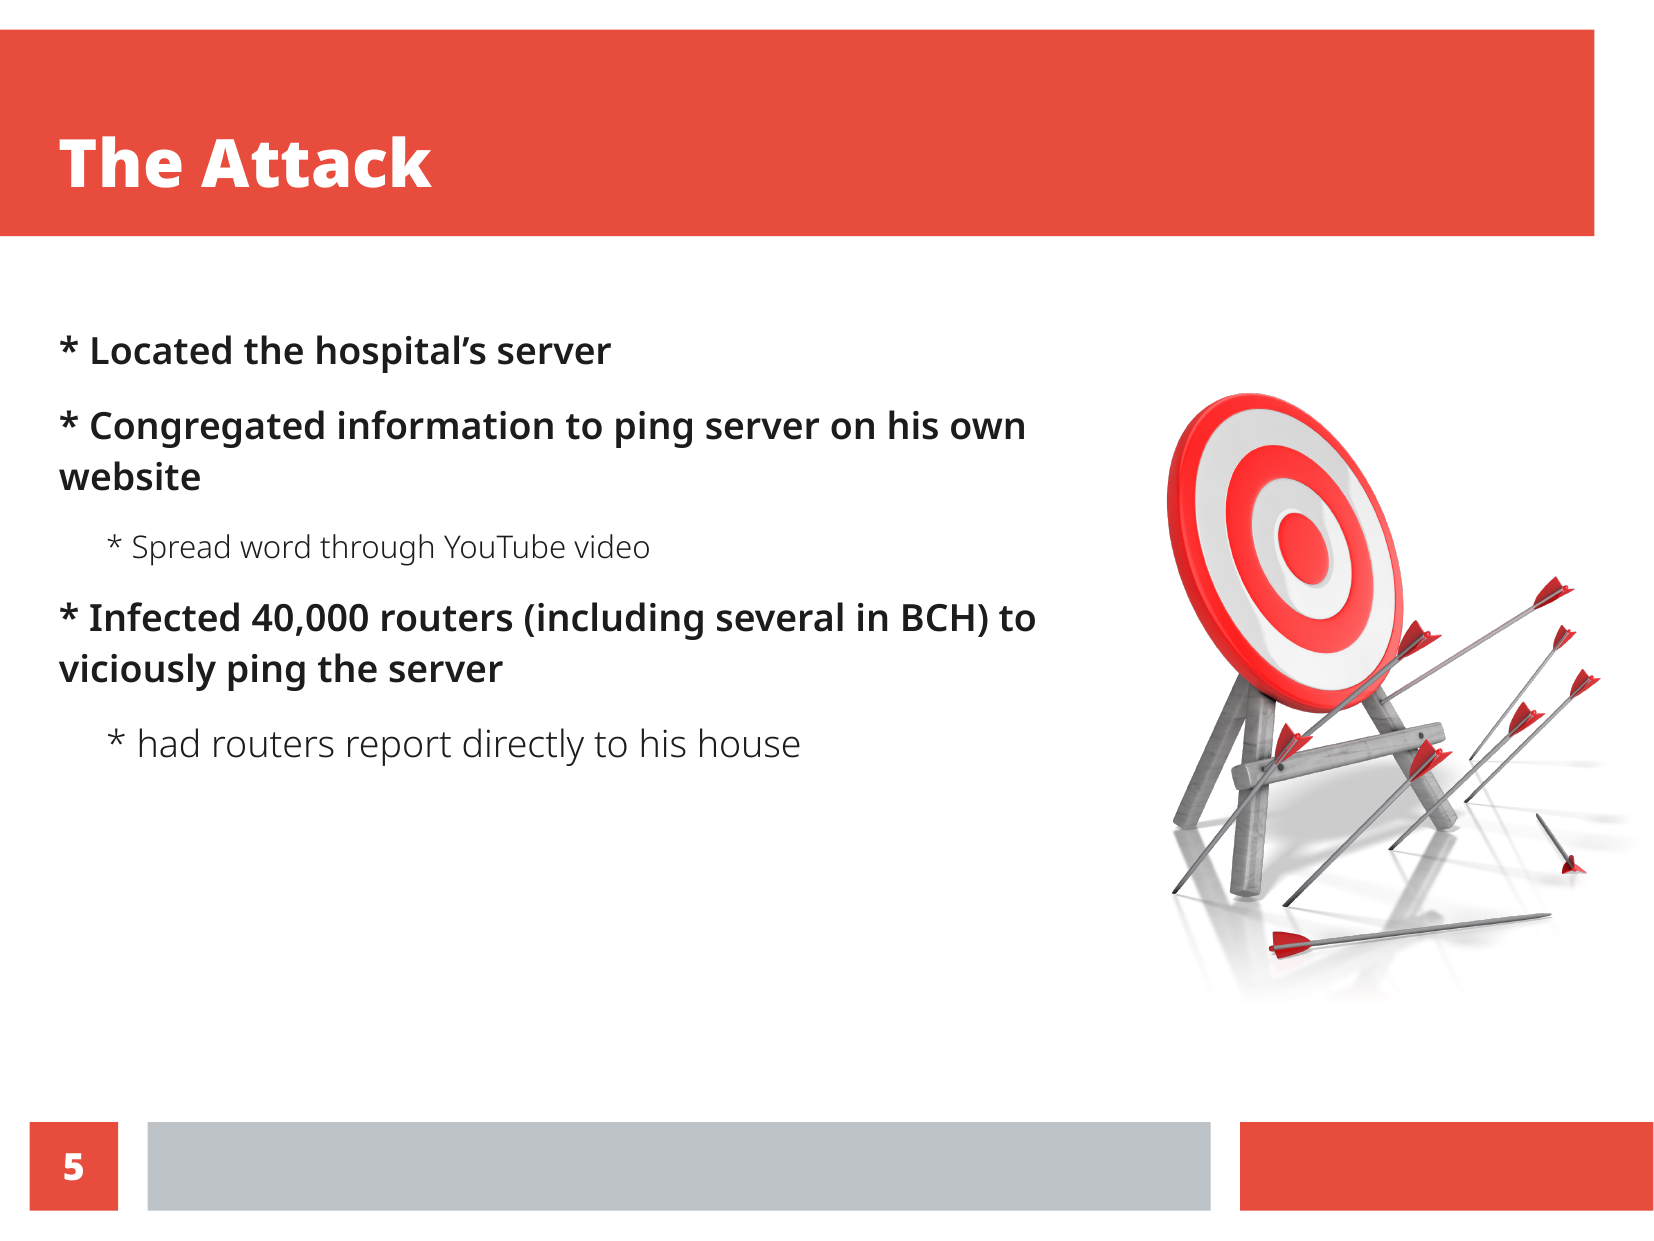

# The Attack
* Located the hospital’s server
* Congregated information to ping server on his own website
* Spread word through YouTube video
* Infected 40,000 routers (including several in BCH) to viciously ping the server
* had routers report directly to his house
5